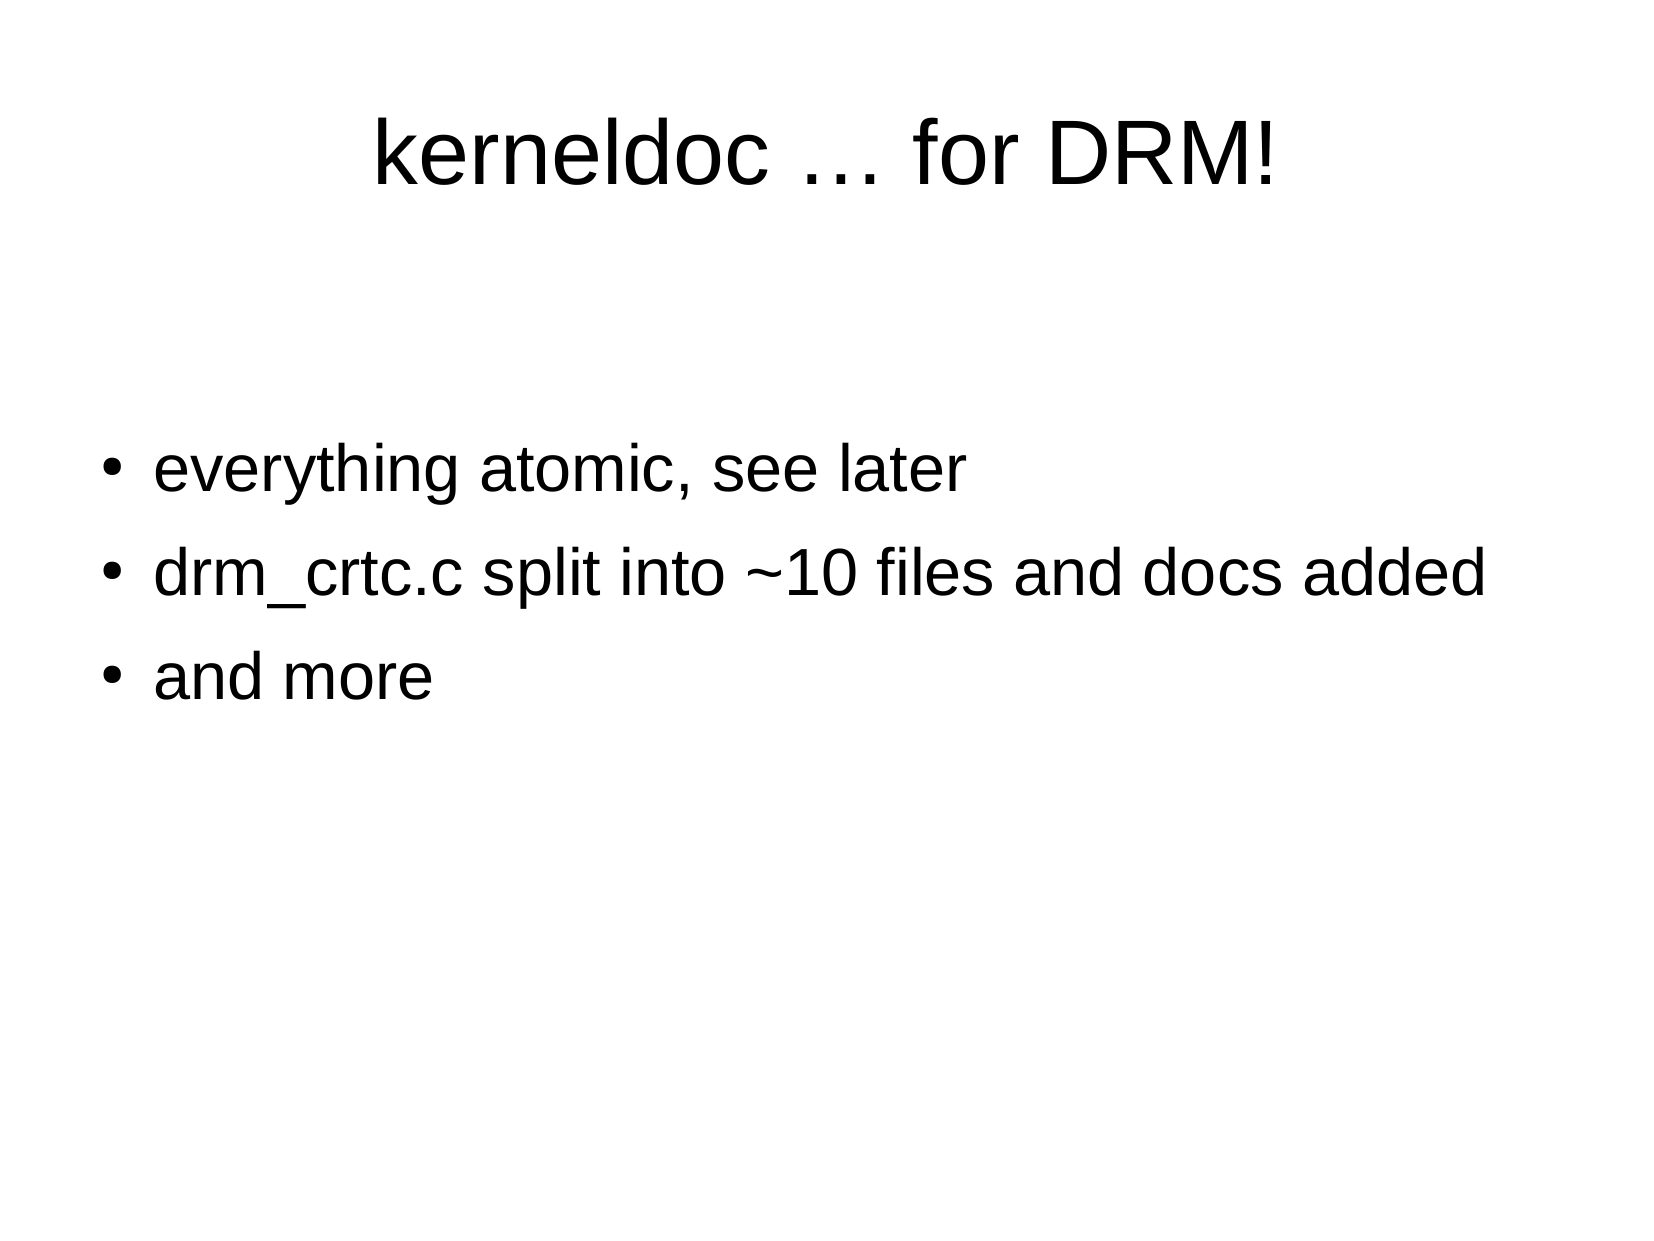

# kerneldoc … for DRM!
everything atomic, see later
drm_crtc.c split into ~10 files and docs added
and more